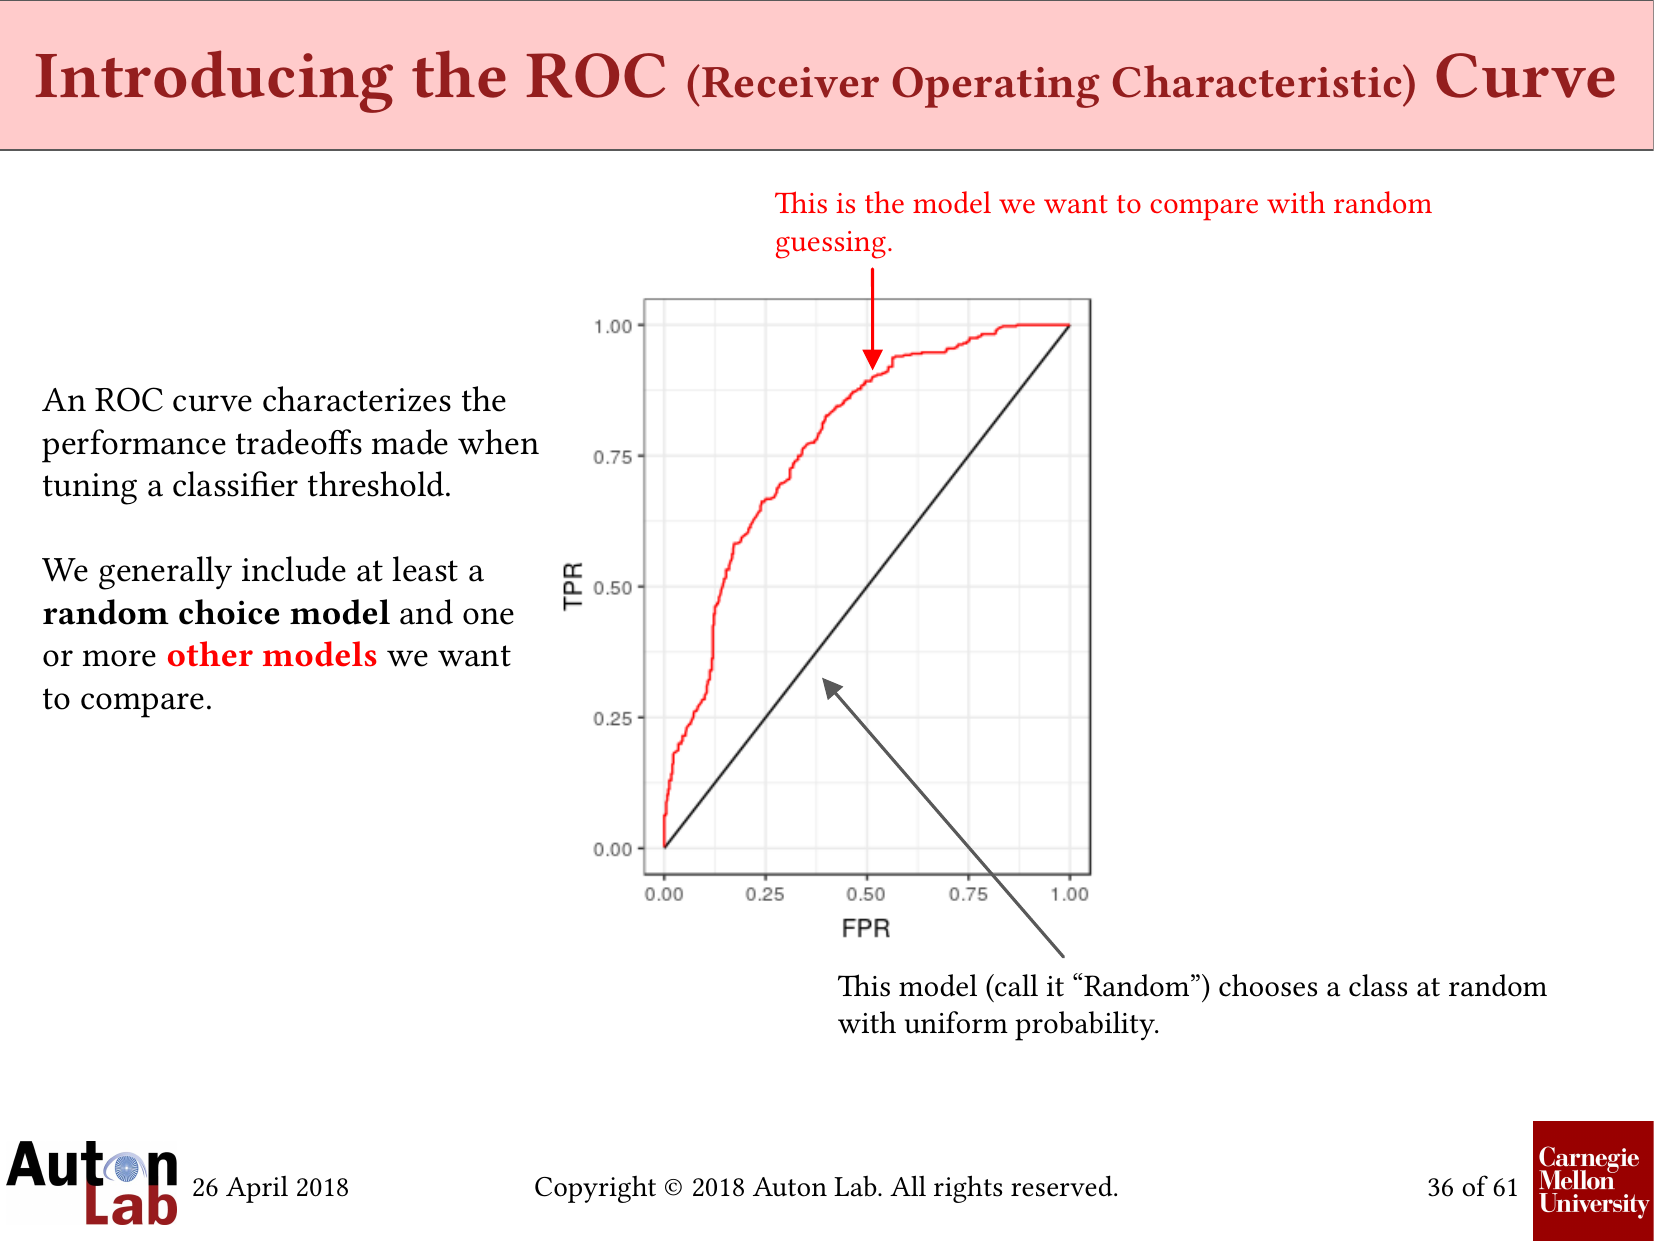

# Introducing the ROC (Receiver Operating Characteristic) Curve
This is the model we want to compare with random guessing.
An ROC curve characterizes the performance tradeoffs made when tuning a classifier threshold.
We generally include at least a random choice model and one or more other models we want to compare.
This model (call it “Random”) chooses a class at random with uniform probability.
26 April 2018
36